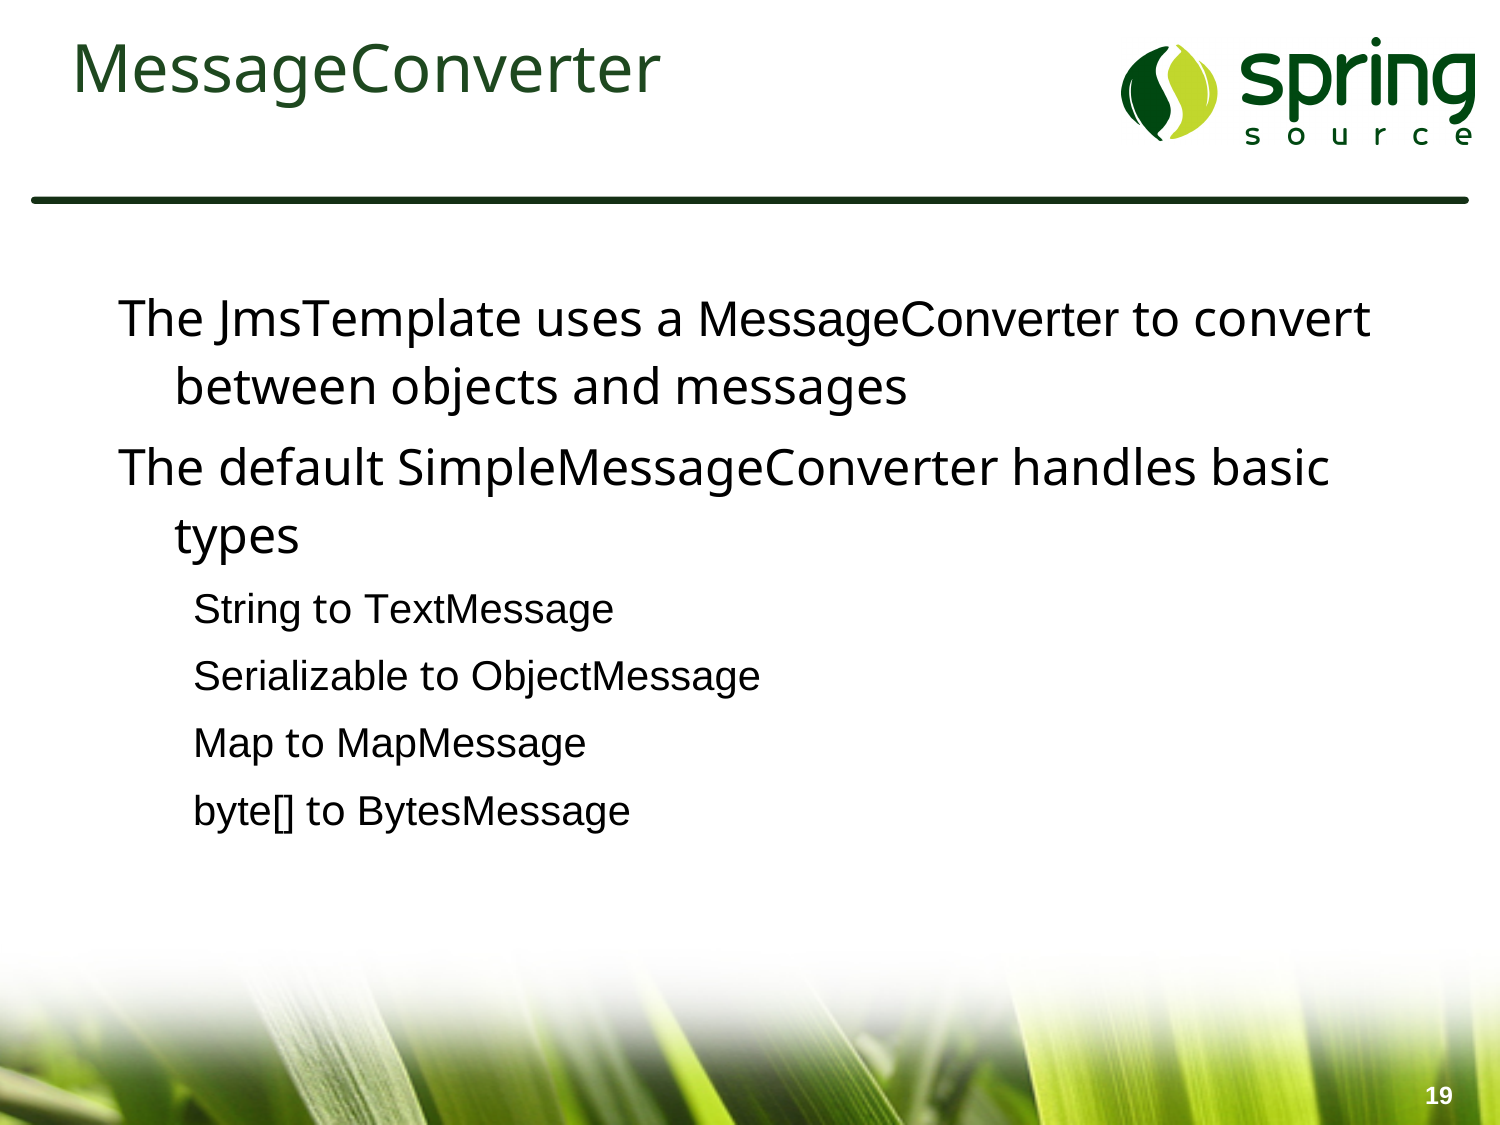

# MessageConverter
The JmsTemplate uses a MessageConverter to convert between objects and messages
The default SimpleMessageConverter handles basic types
String to TextMessage
Serializable to ObjectMessage
Map to MapMessage
byte[] to BytesMessage